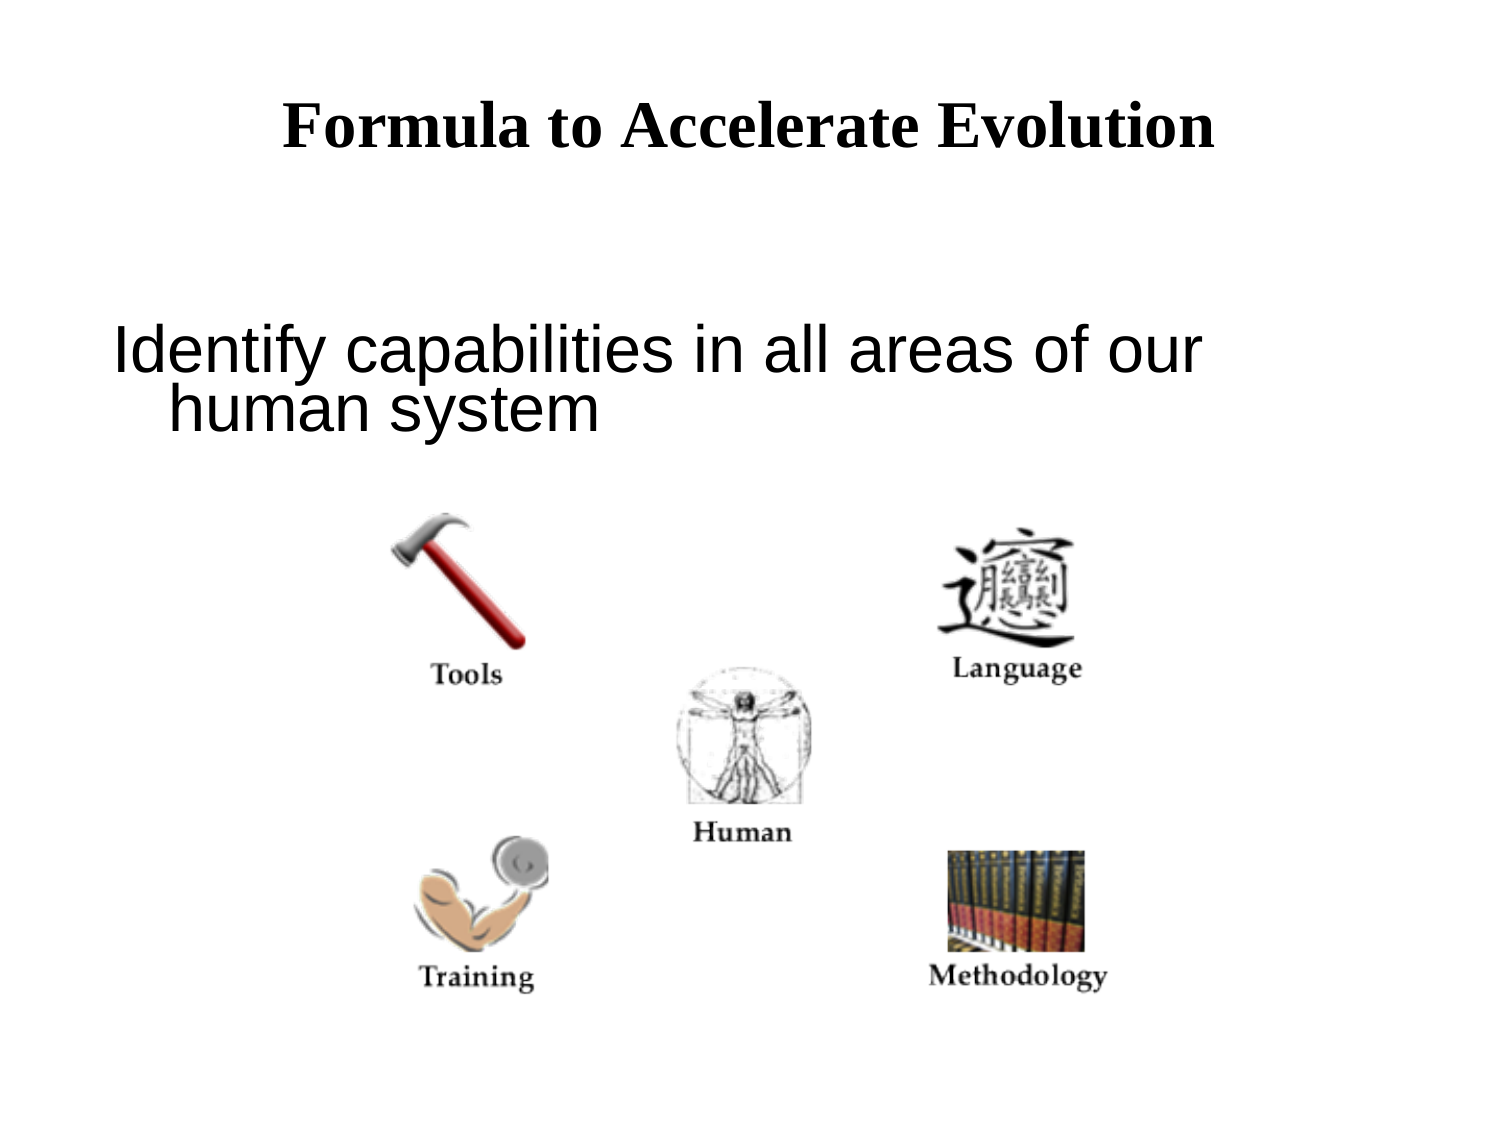

# Formula to Accelerate Evolution
Identify capabilities in all areas of our human system